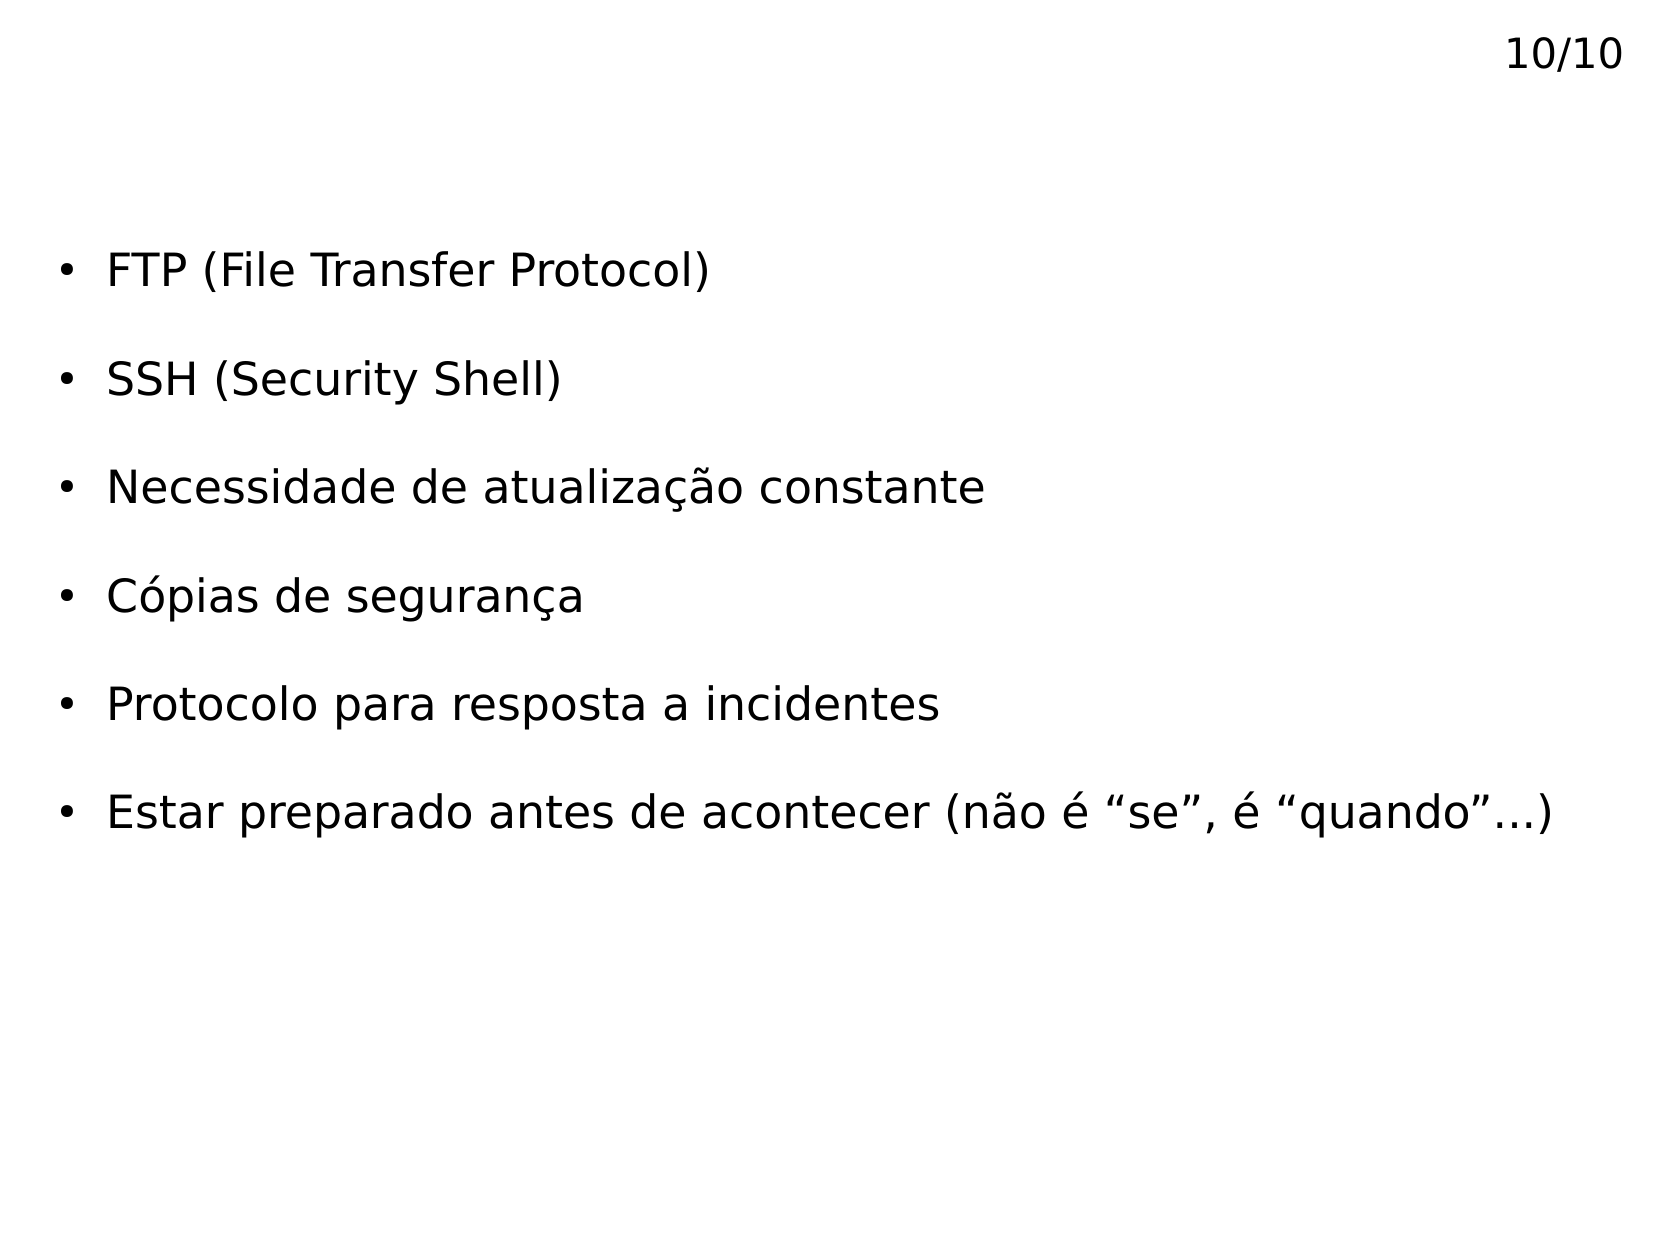

#
10
FTP (File Transfer Protocol)
SSH (Security Shell)
Necessidade de atualização constante
Cópias de segurança
Protocolo para resposta a incidentes
Estar preparado antes de acontecer (não é “se”, é “quando”...)